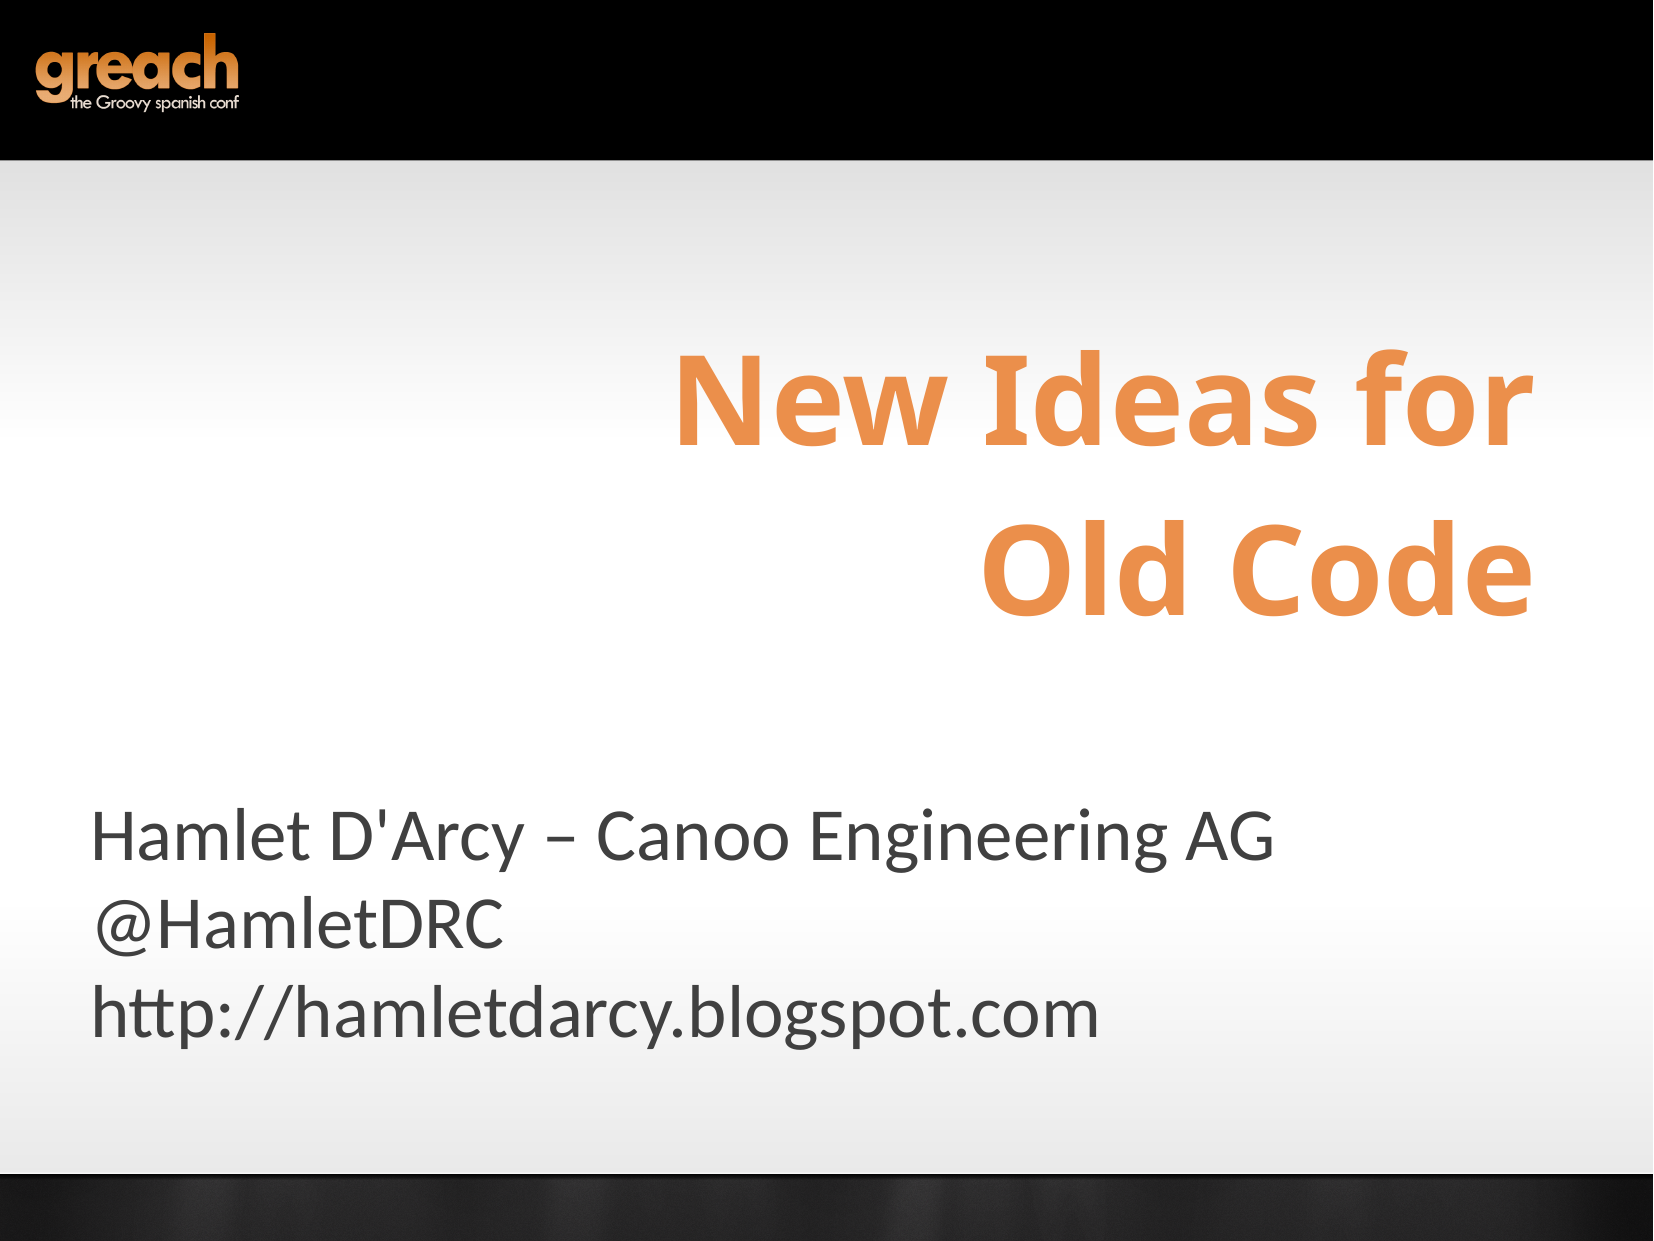

New Ideas for
Old Code
#
Hamlet D'Arcy – Canoo Engineering AG
@HamletDRC
http://hamletdarcy.blogspot.com